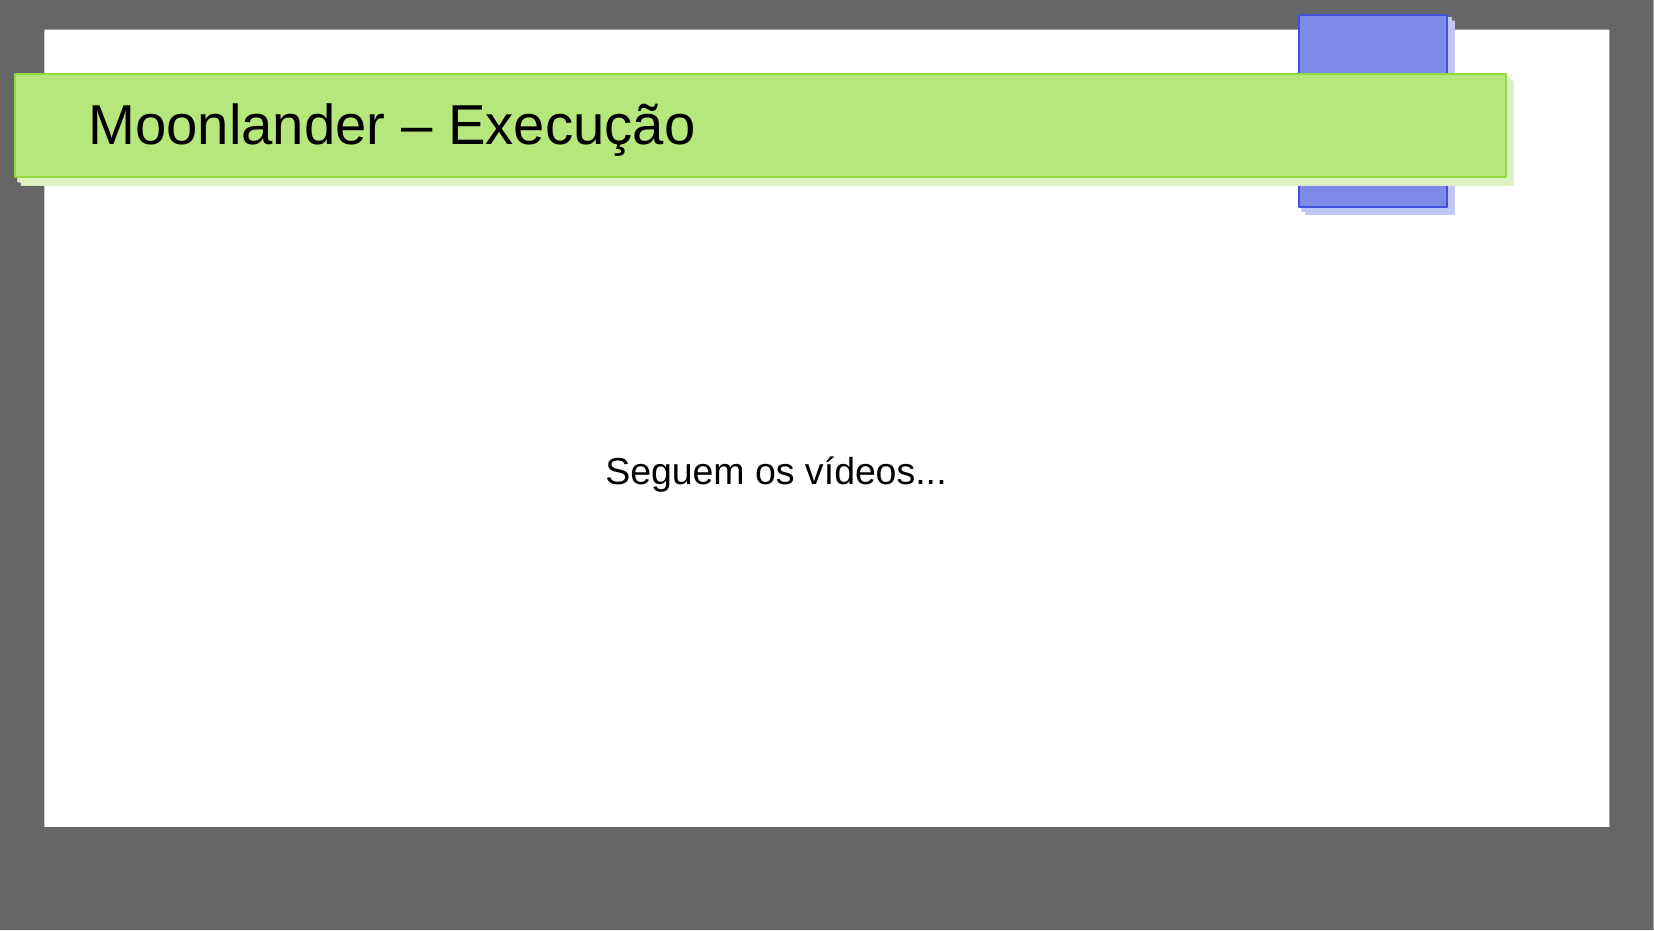

# Moonlander – Execução
Seguem os vídeos...